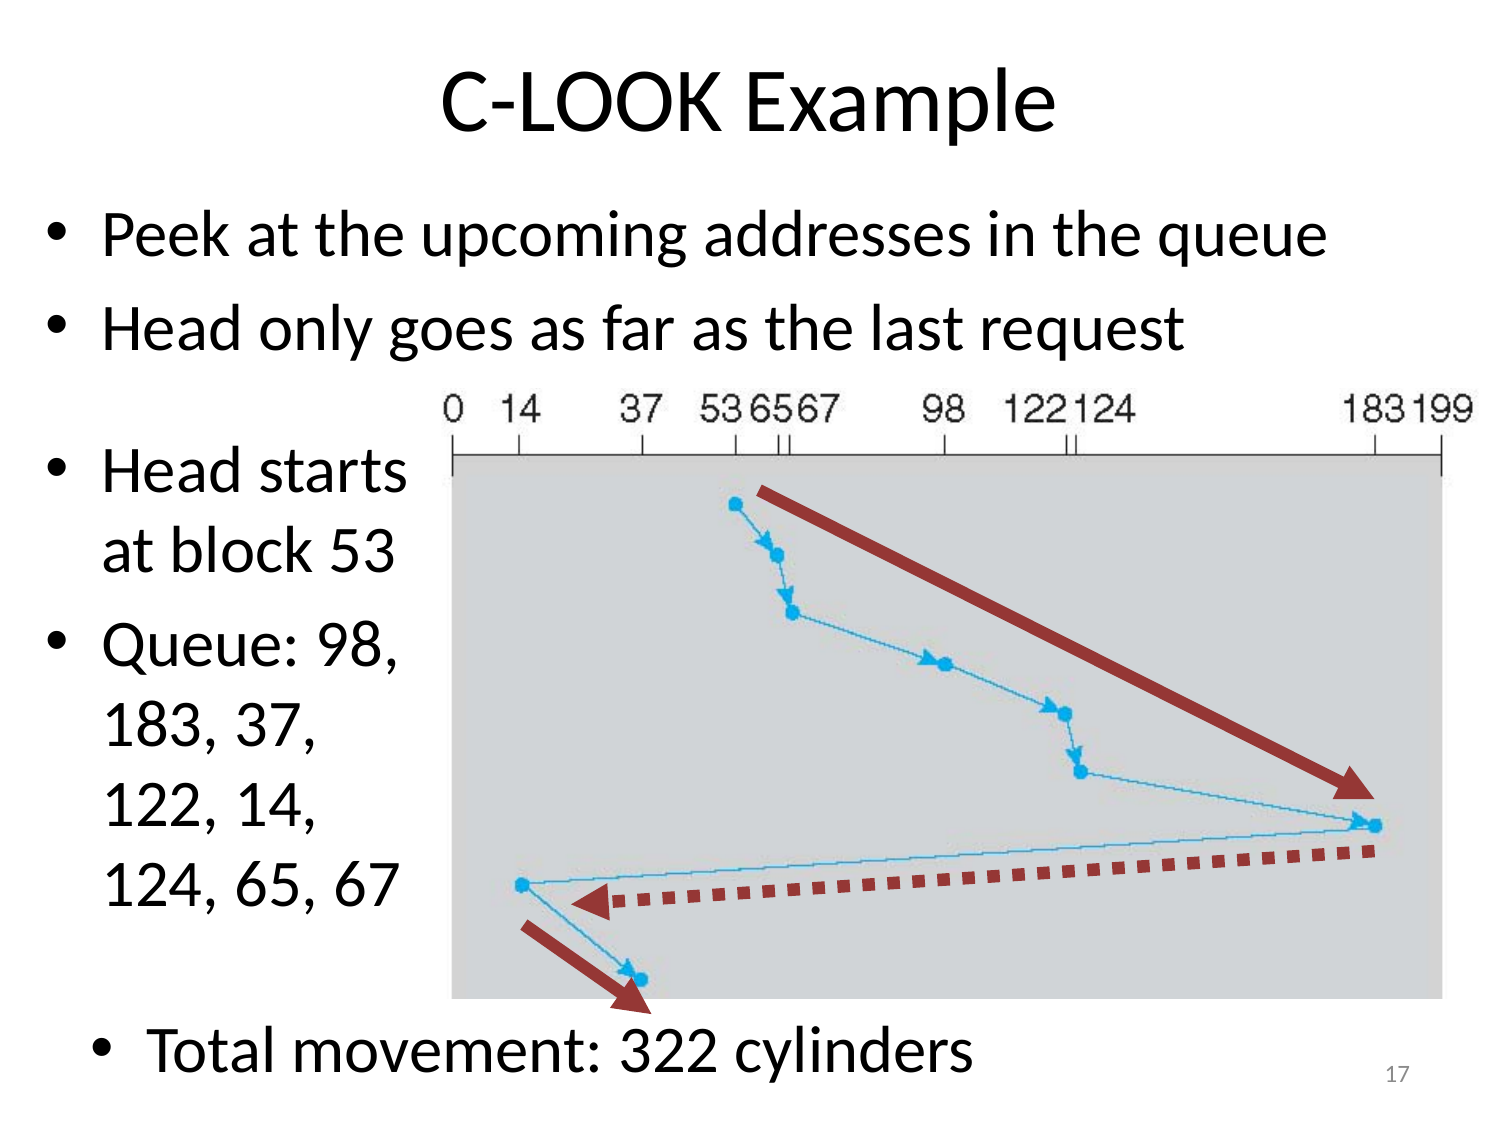

# C-LOOK Example
Peek at the upcoming addresses in the queue
Head only goes as far as the last request
Head starts at block 53
Queue: 98, 183, 37, 122, 14, 124, 65, 67
Total movement: 322 cylinders